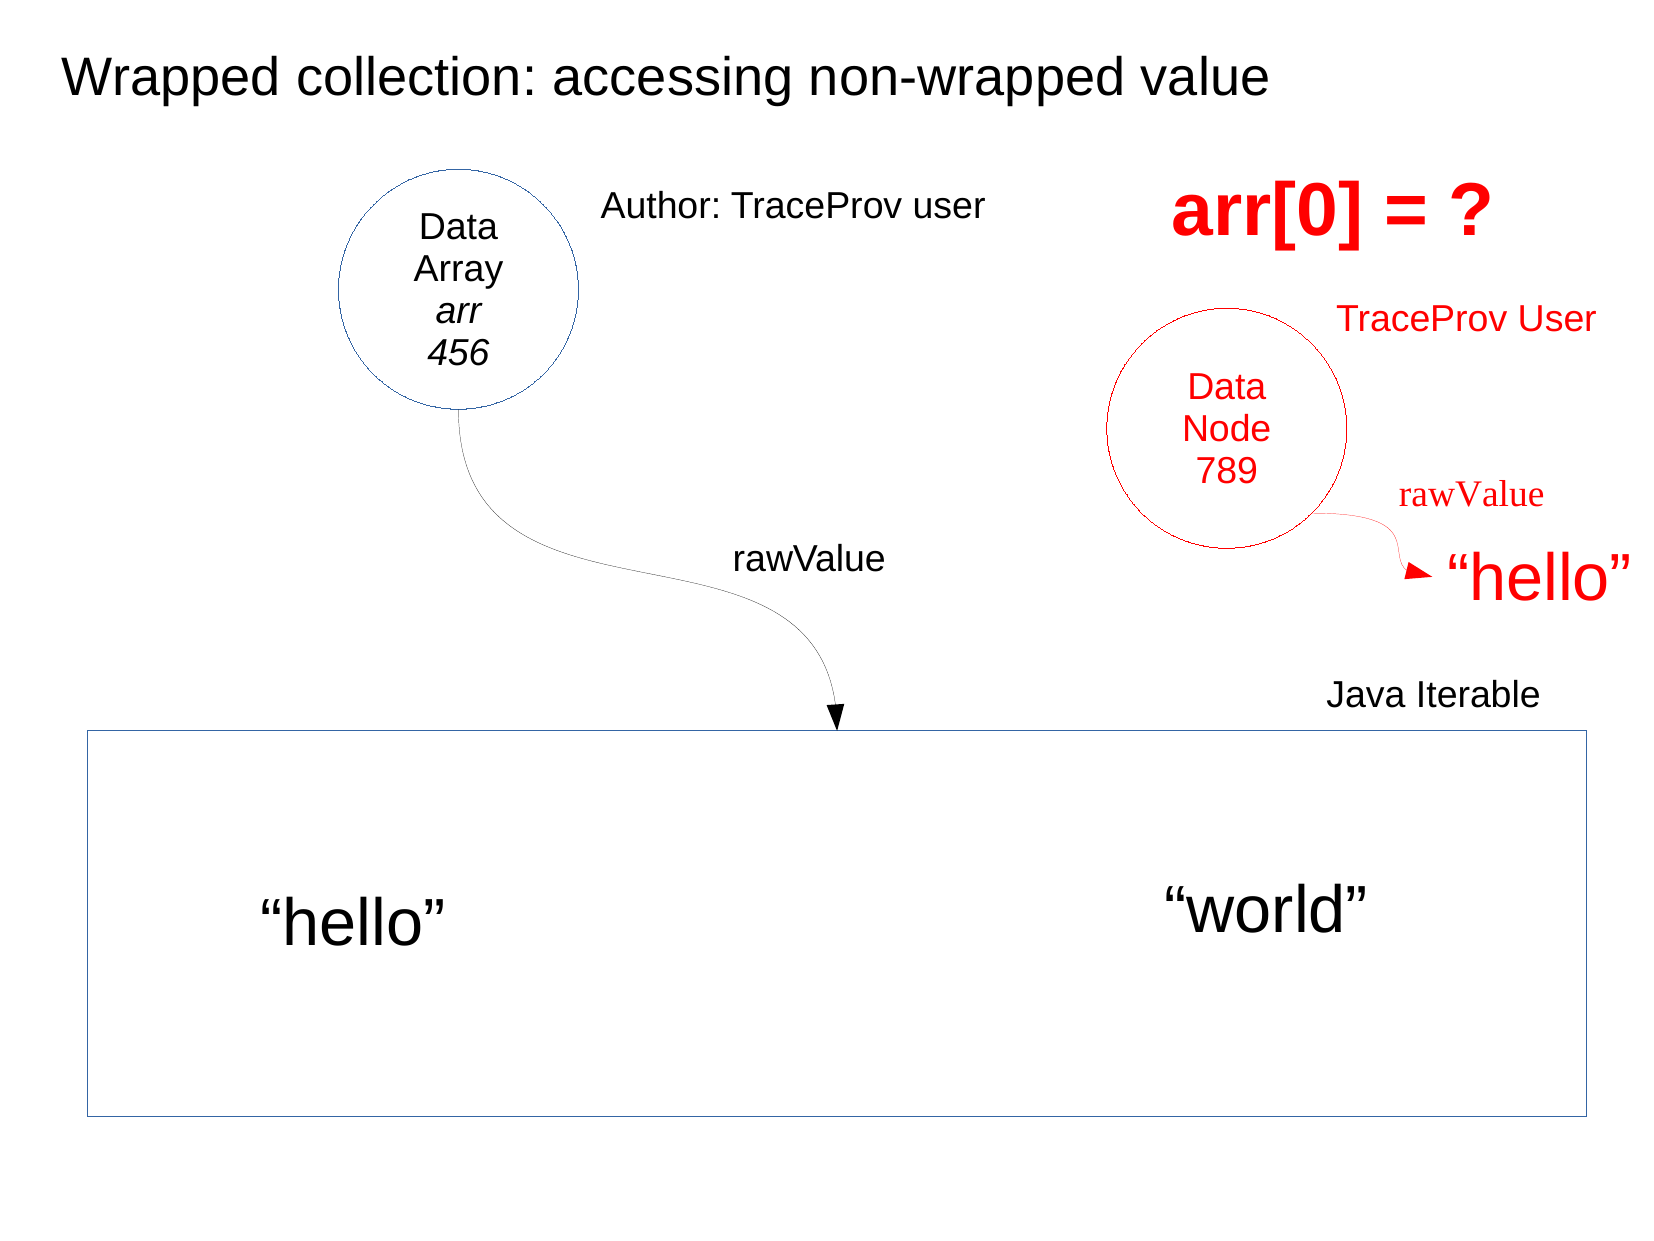

Wrapped collection: accessing non-wrapped value
arr[0] = ?
Data
Array
arr
456
Author: TraceProv user
TraceProv User
Data
Node
789
rawValue
“hello”
Java Iterable
“world”
“hello”